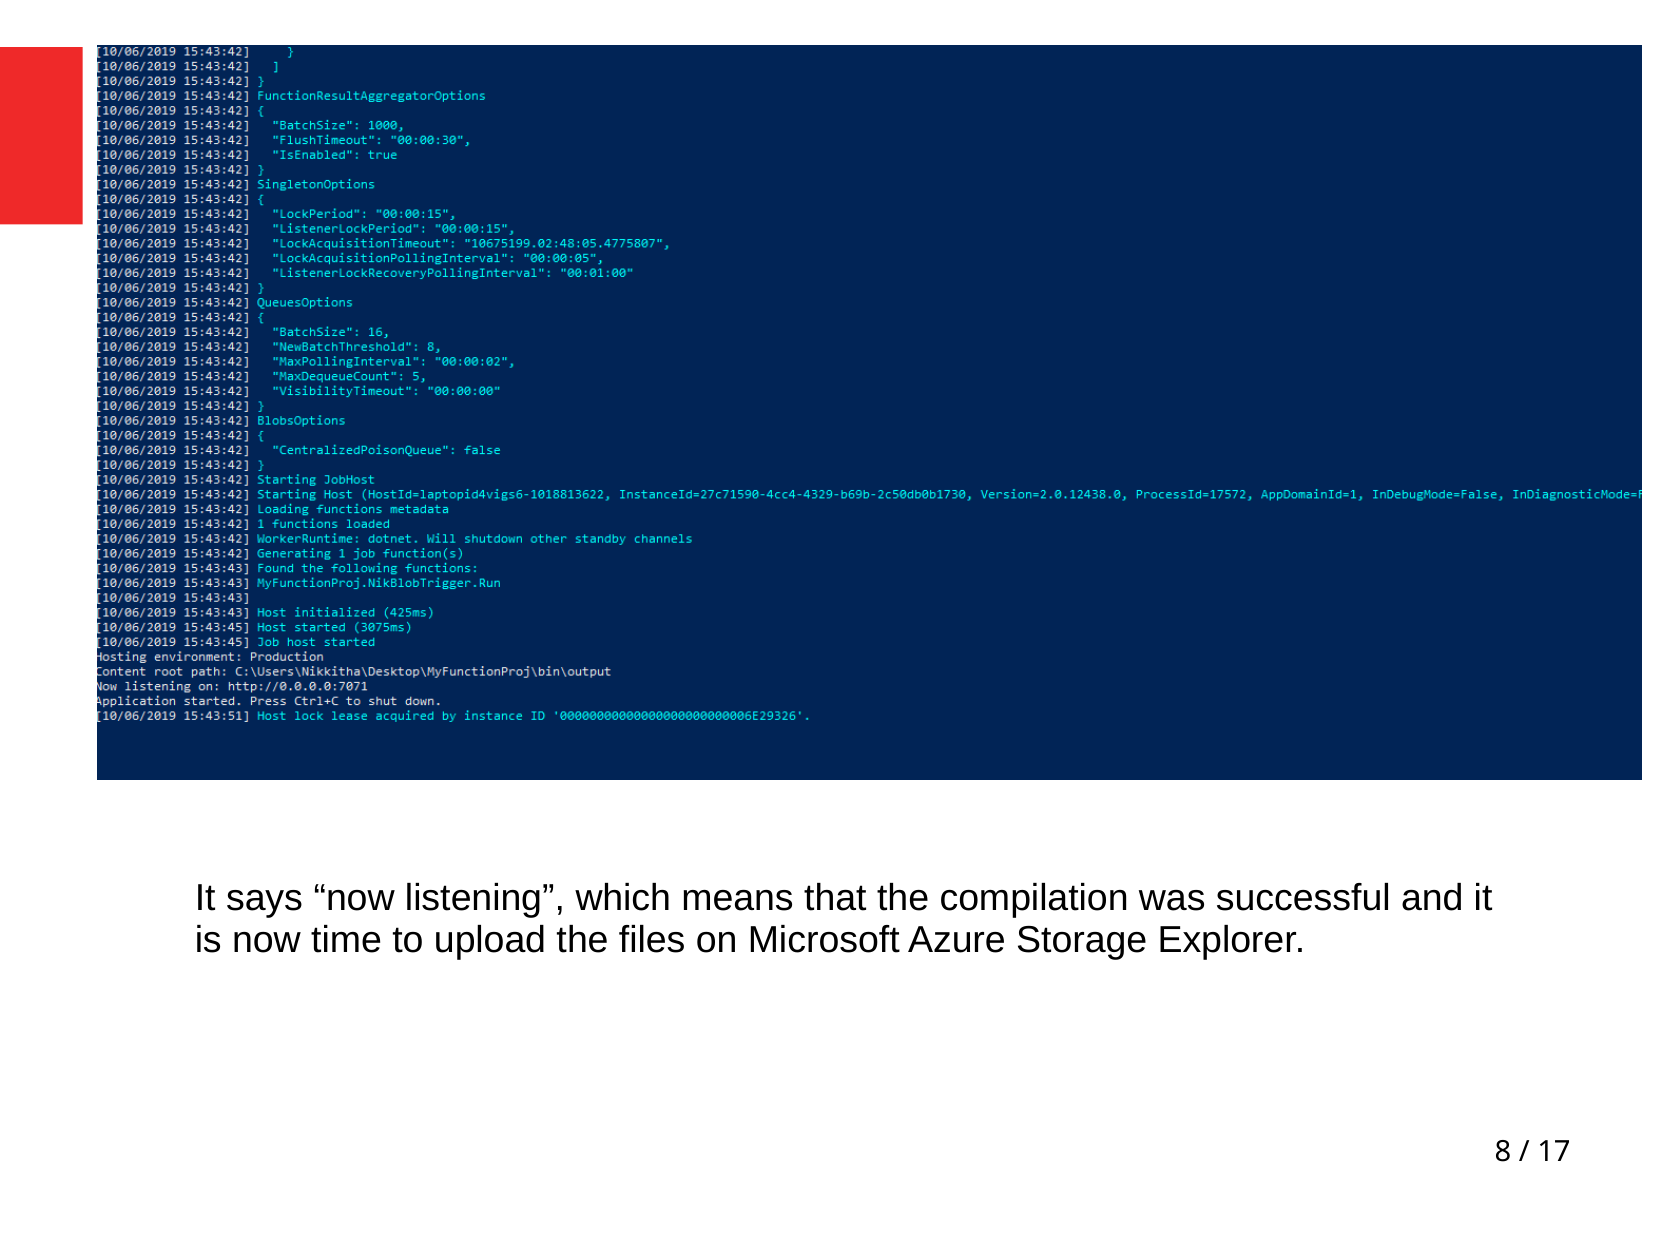

#
It says “now listening”, which means that the compilation was successful and it is now time to upload the files on Microsoft Azure Storage Explorer.
8